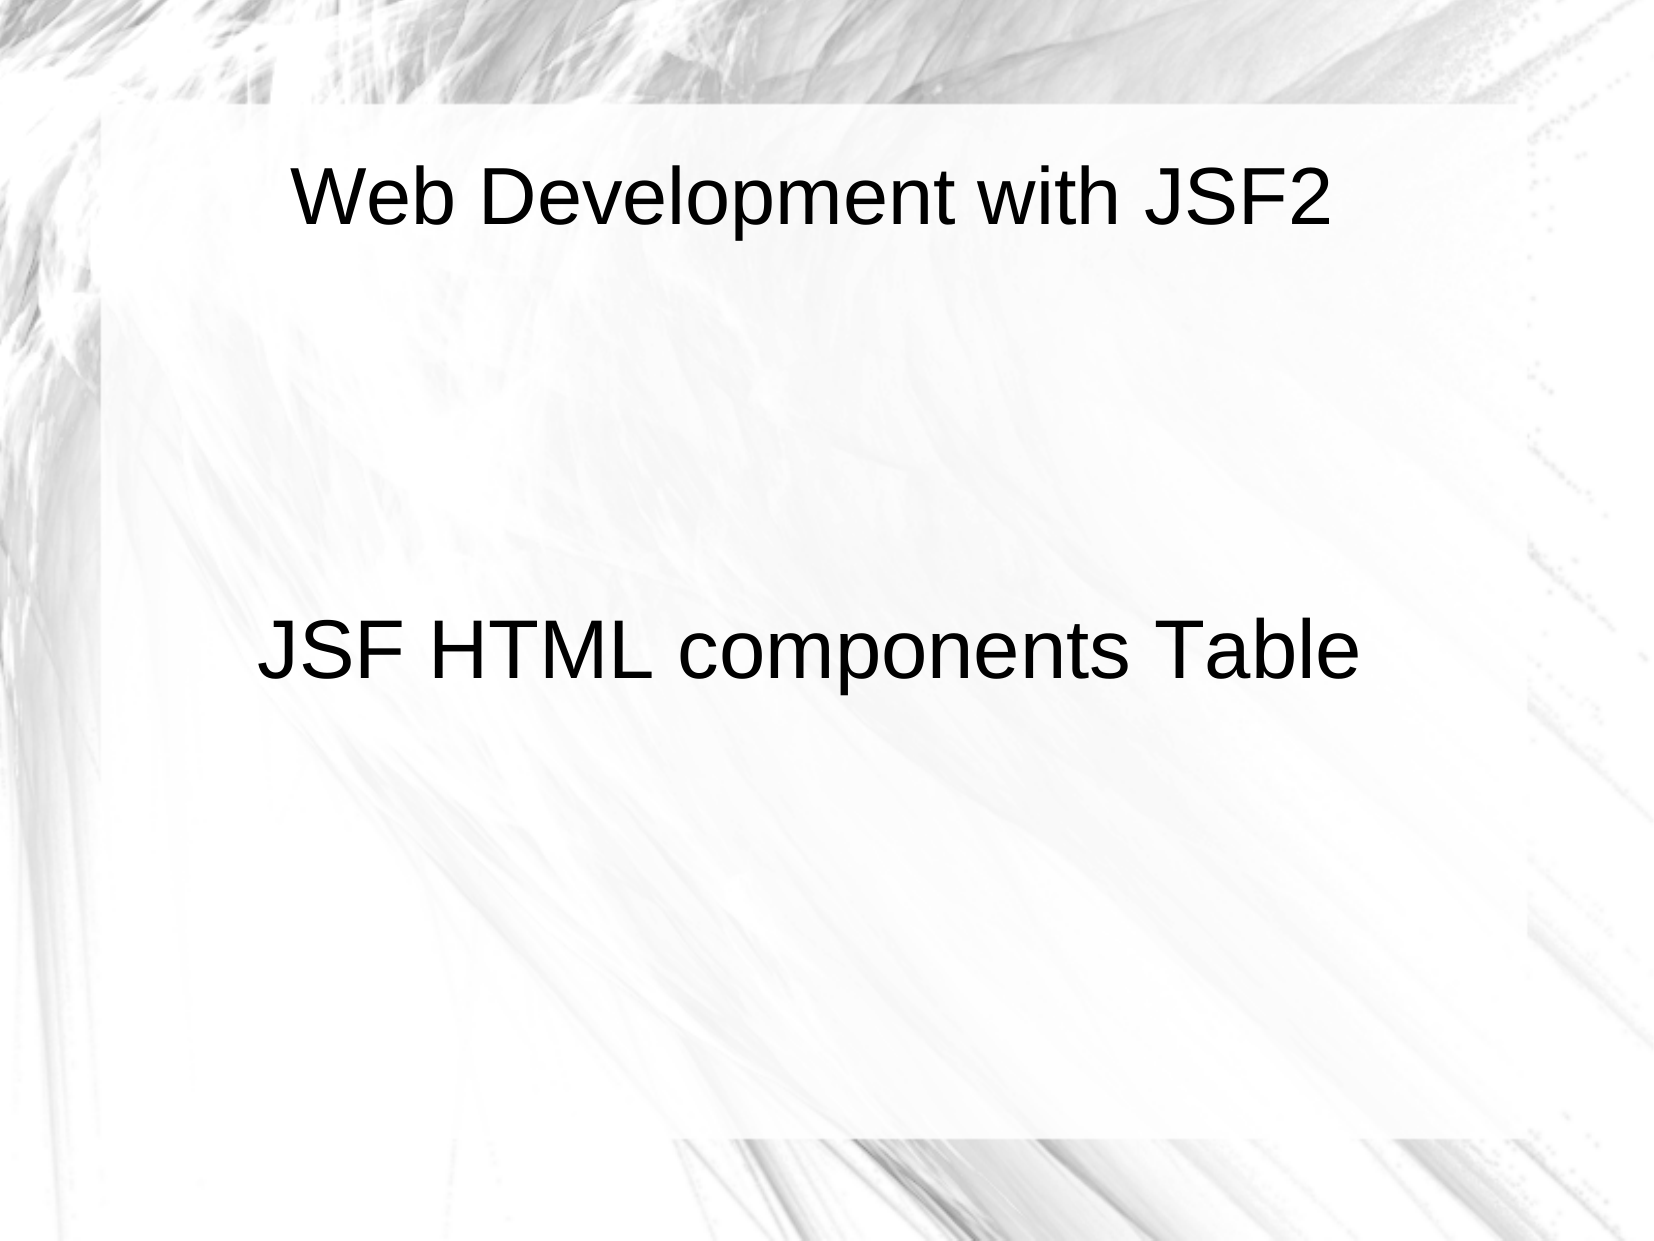

# Web Development with JSF2
JSF HTML components Table